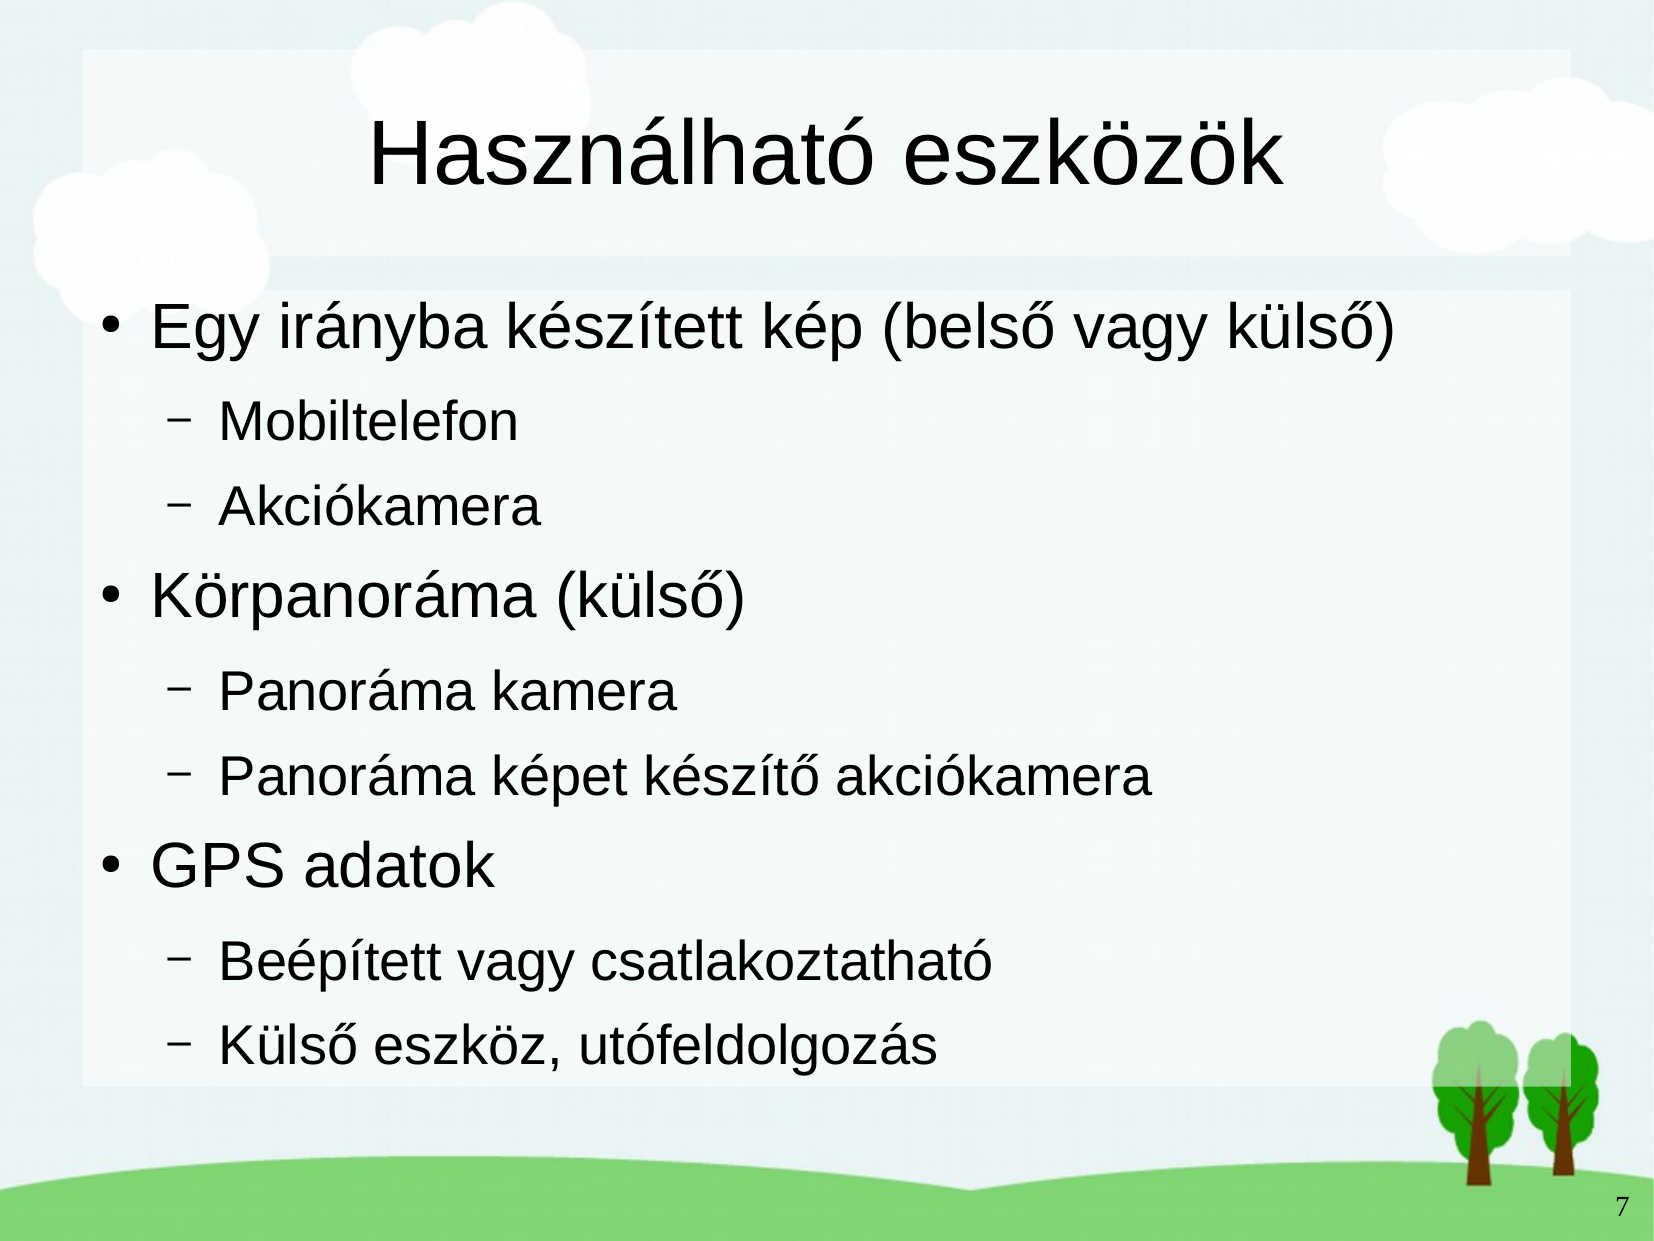

# Használható eszközök
Egy irányba készített kép (belső vagy külső)
Mobiltelefon
Akciókamera
Körpanoráma (külső)
Panoráma kamera
Panoráma képet készítő akciókamera
GPS adatok
Beépített vagy csatlakoztatható
Külső eszköz, utófeldolgozás
7